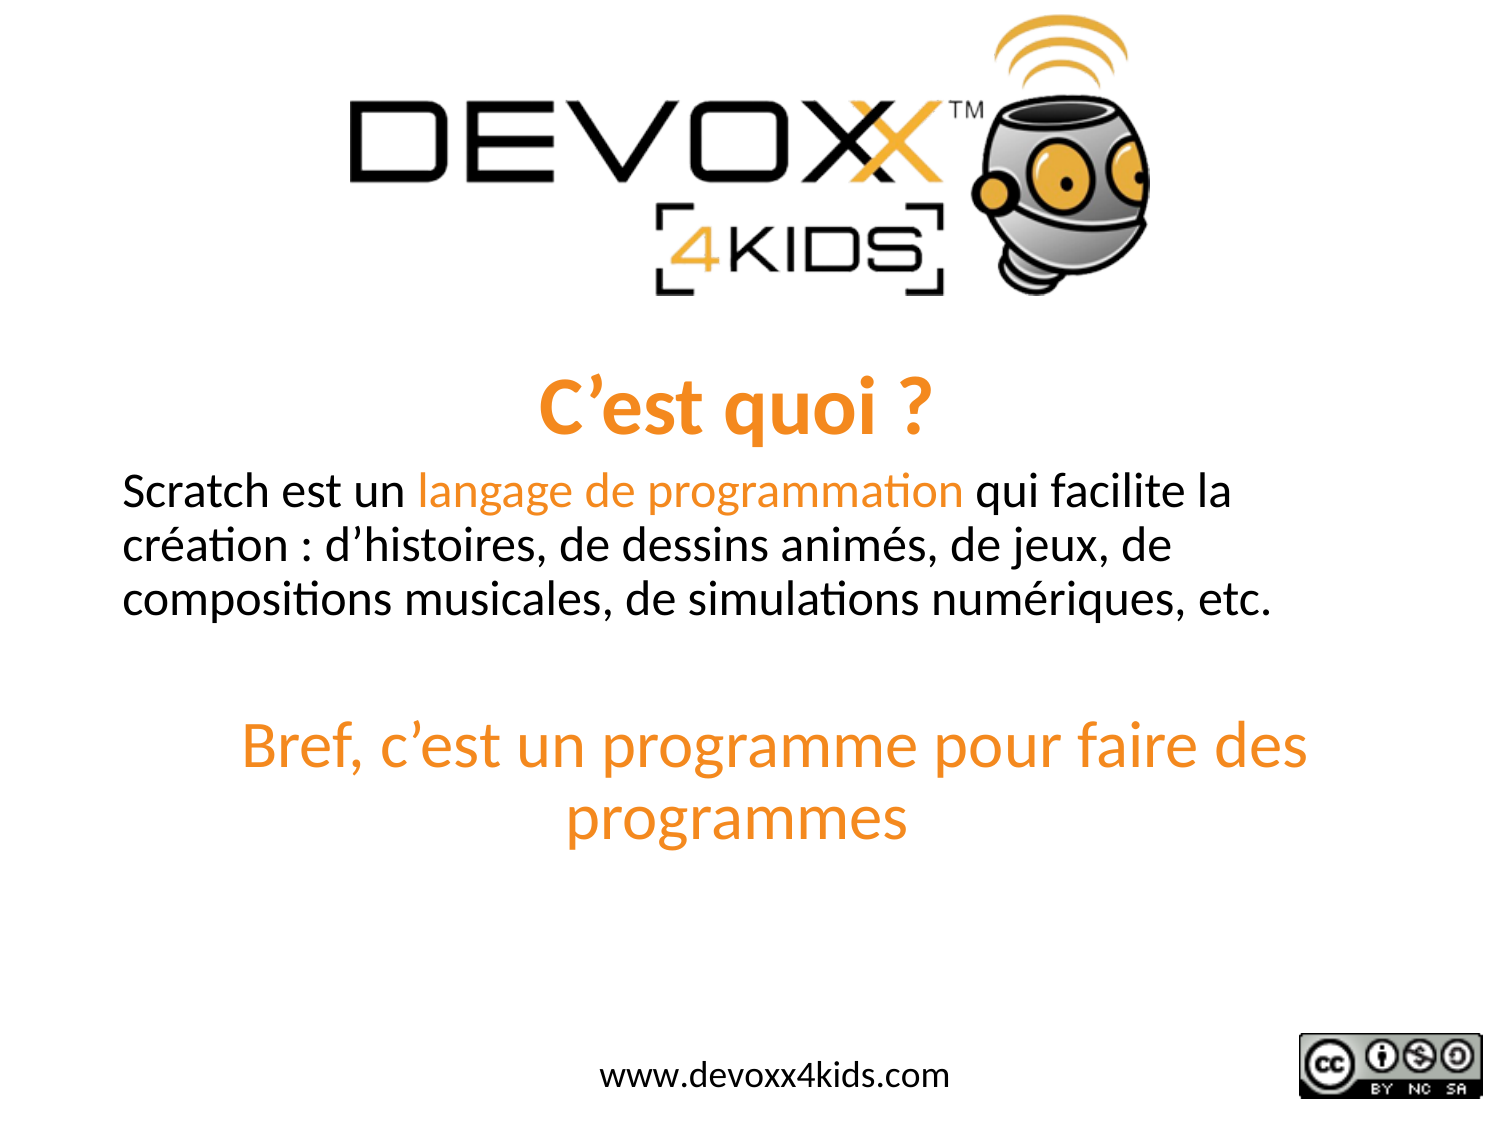

# C’est quoi ?
Scratch est un langage de programmation qui facilite la création : d’histoires, de dessins animés, de jeux, de compositions musicales, de simulations numériques, etc.
	Bref, c’est un programme pour faire des programmes